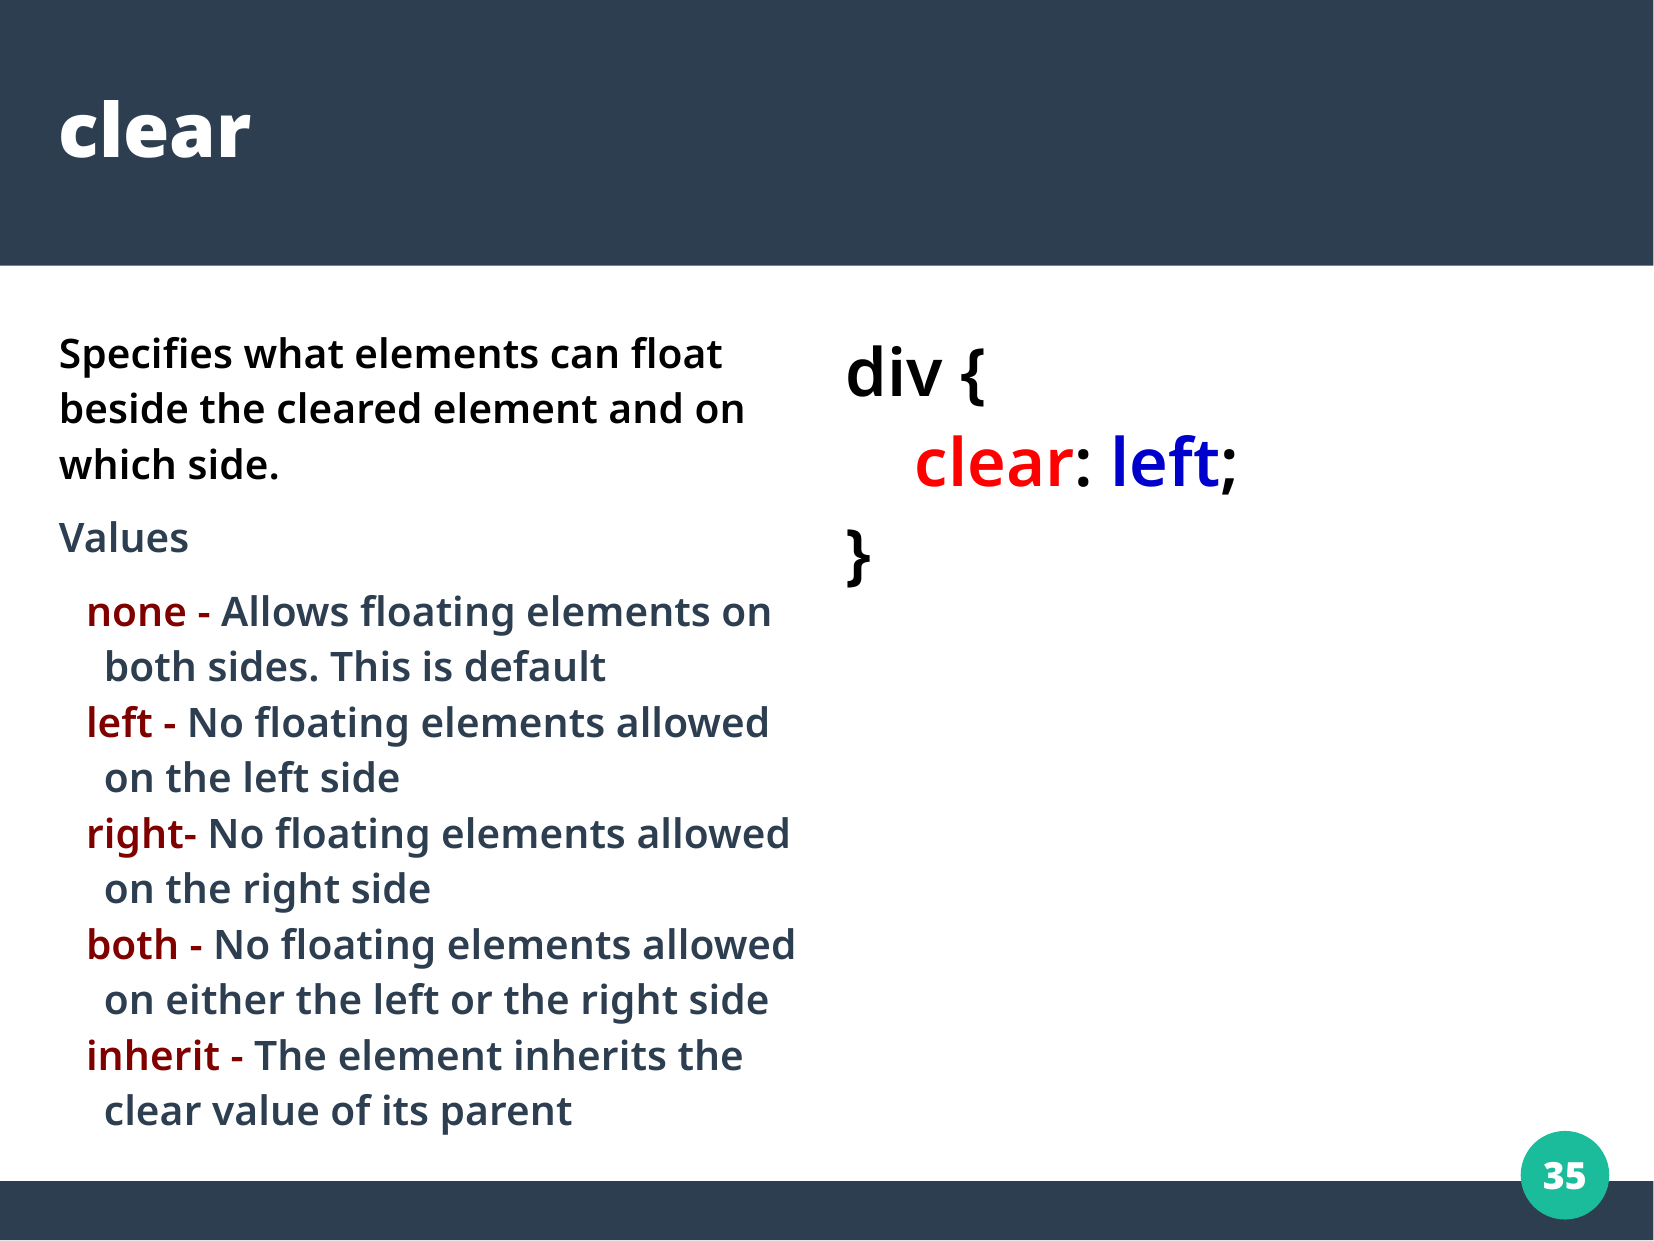

# clear
Specifies what elements can float beside the cleared element and on which side.
Values
none - Allows floating elements on both sides. This is default
left - No floating elements allowed on the left side
right- No floating elements allowed on the right side
both - No floating elements allowed on either the left or the right side
inherit - The element inherits the clear value of its parent
div {
    clear: left;
}
35